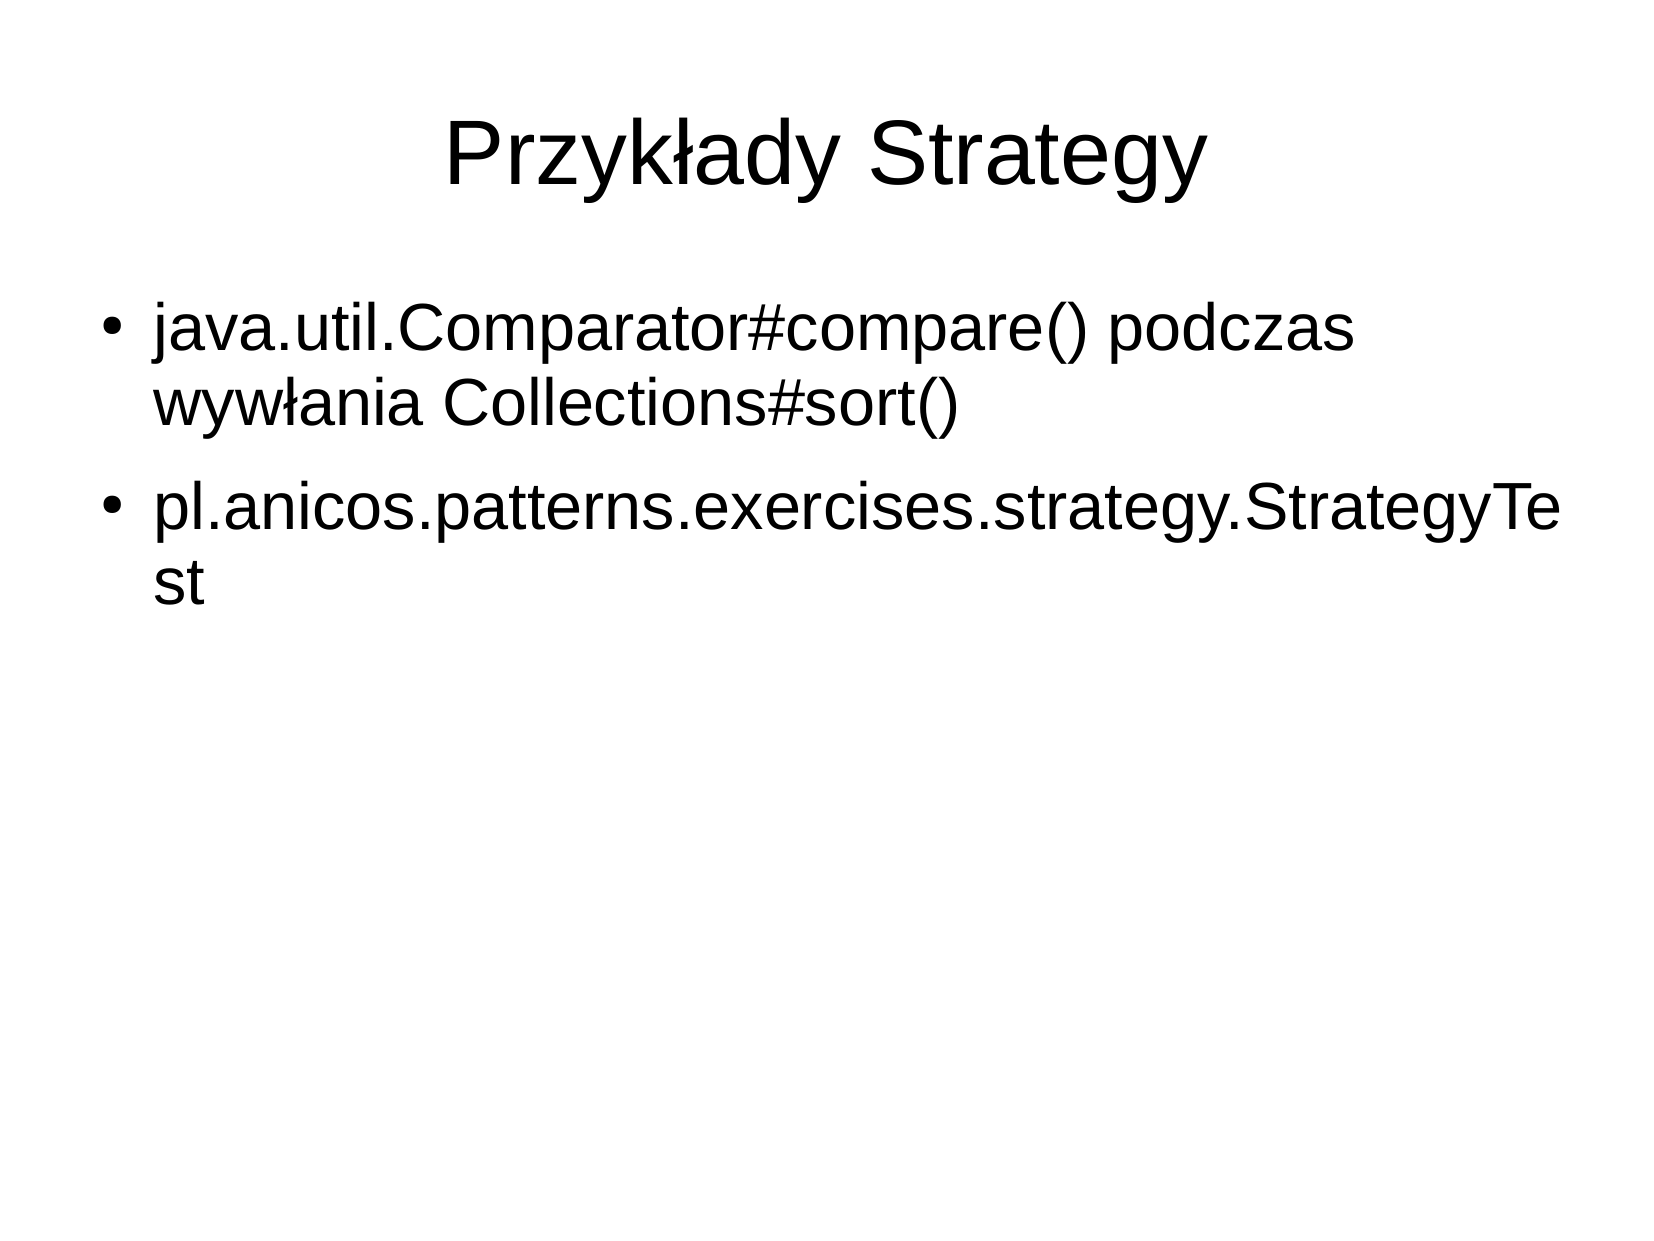

# Przykłady Strategy
java.util.Comparator#compare() podczas wywłania Collections#sort()
pl.anicos.patterns.exercises.strategy.StrategyTest